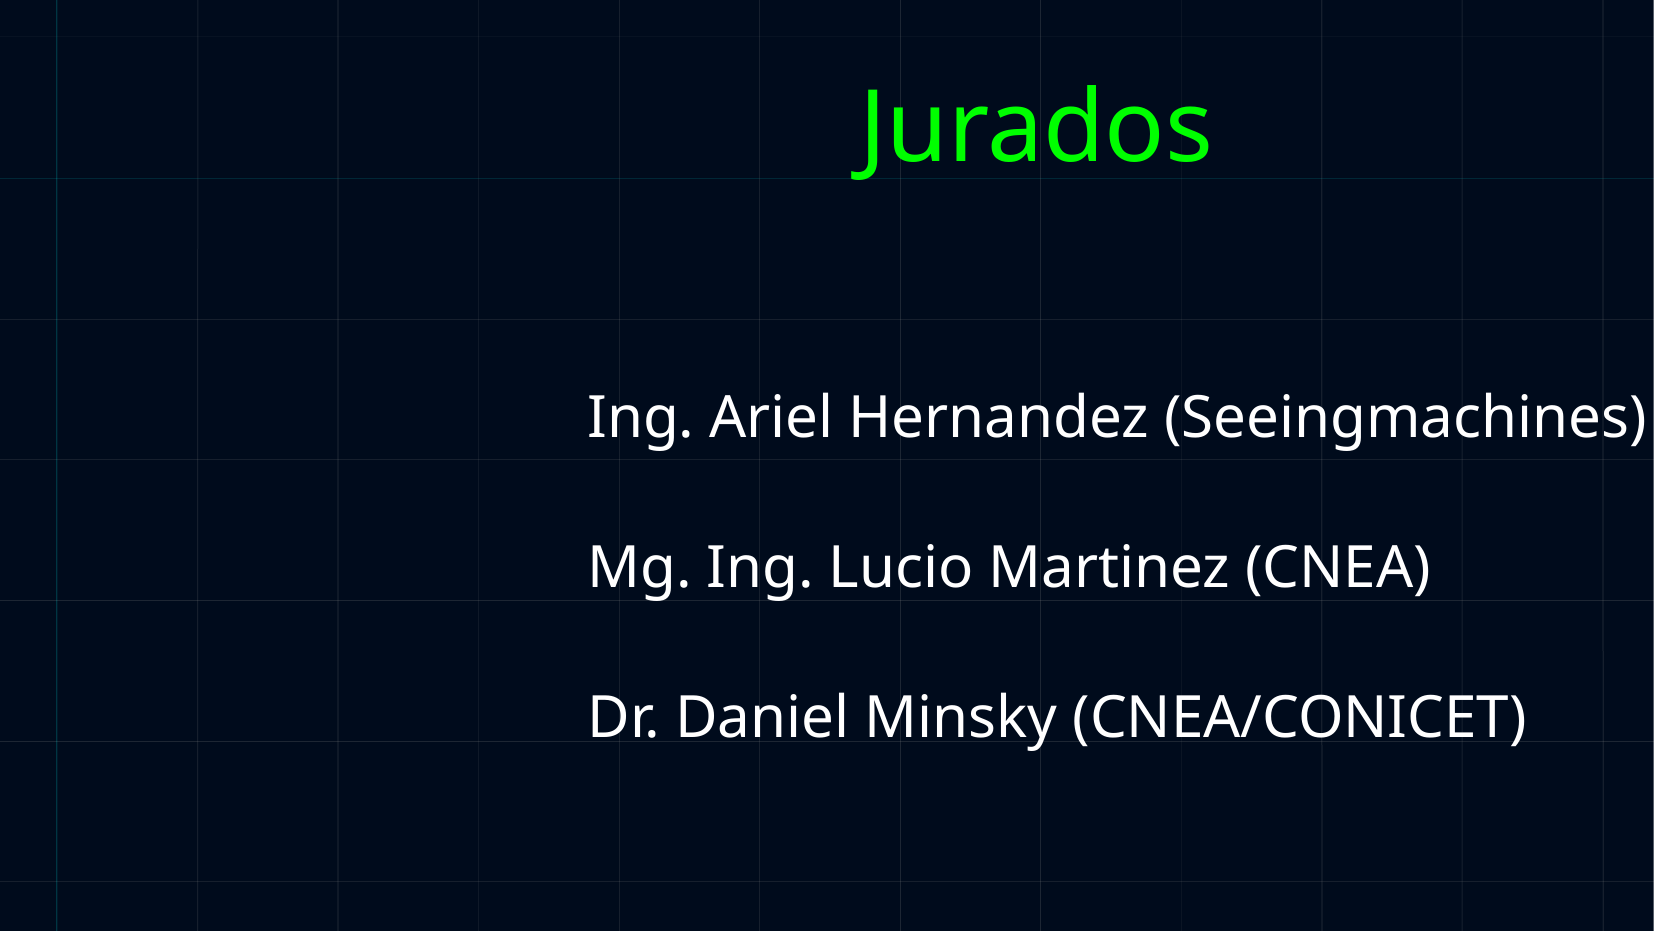

Jurados
Ing. Ariel Hernandez (Seeingmachines)
Mg. Ing. Lucio Martinez (CNEA)
Dr. Daniel Minsky (CNEA/CONICET)